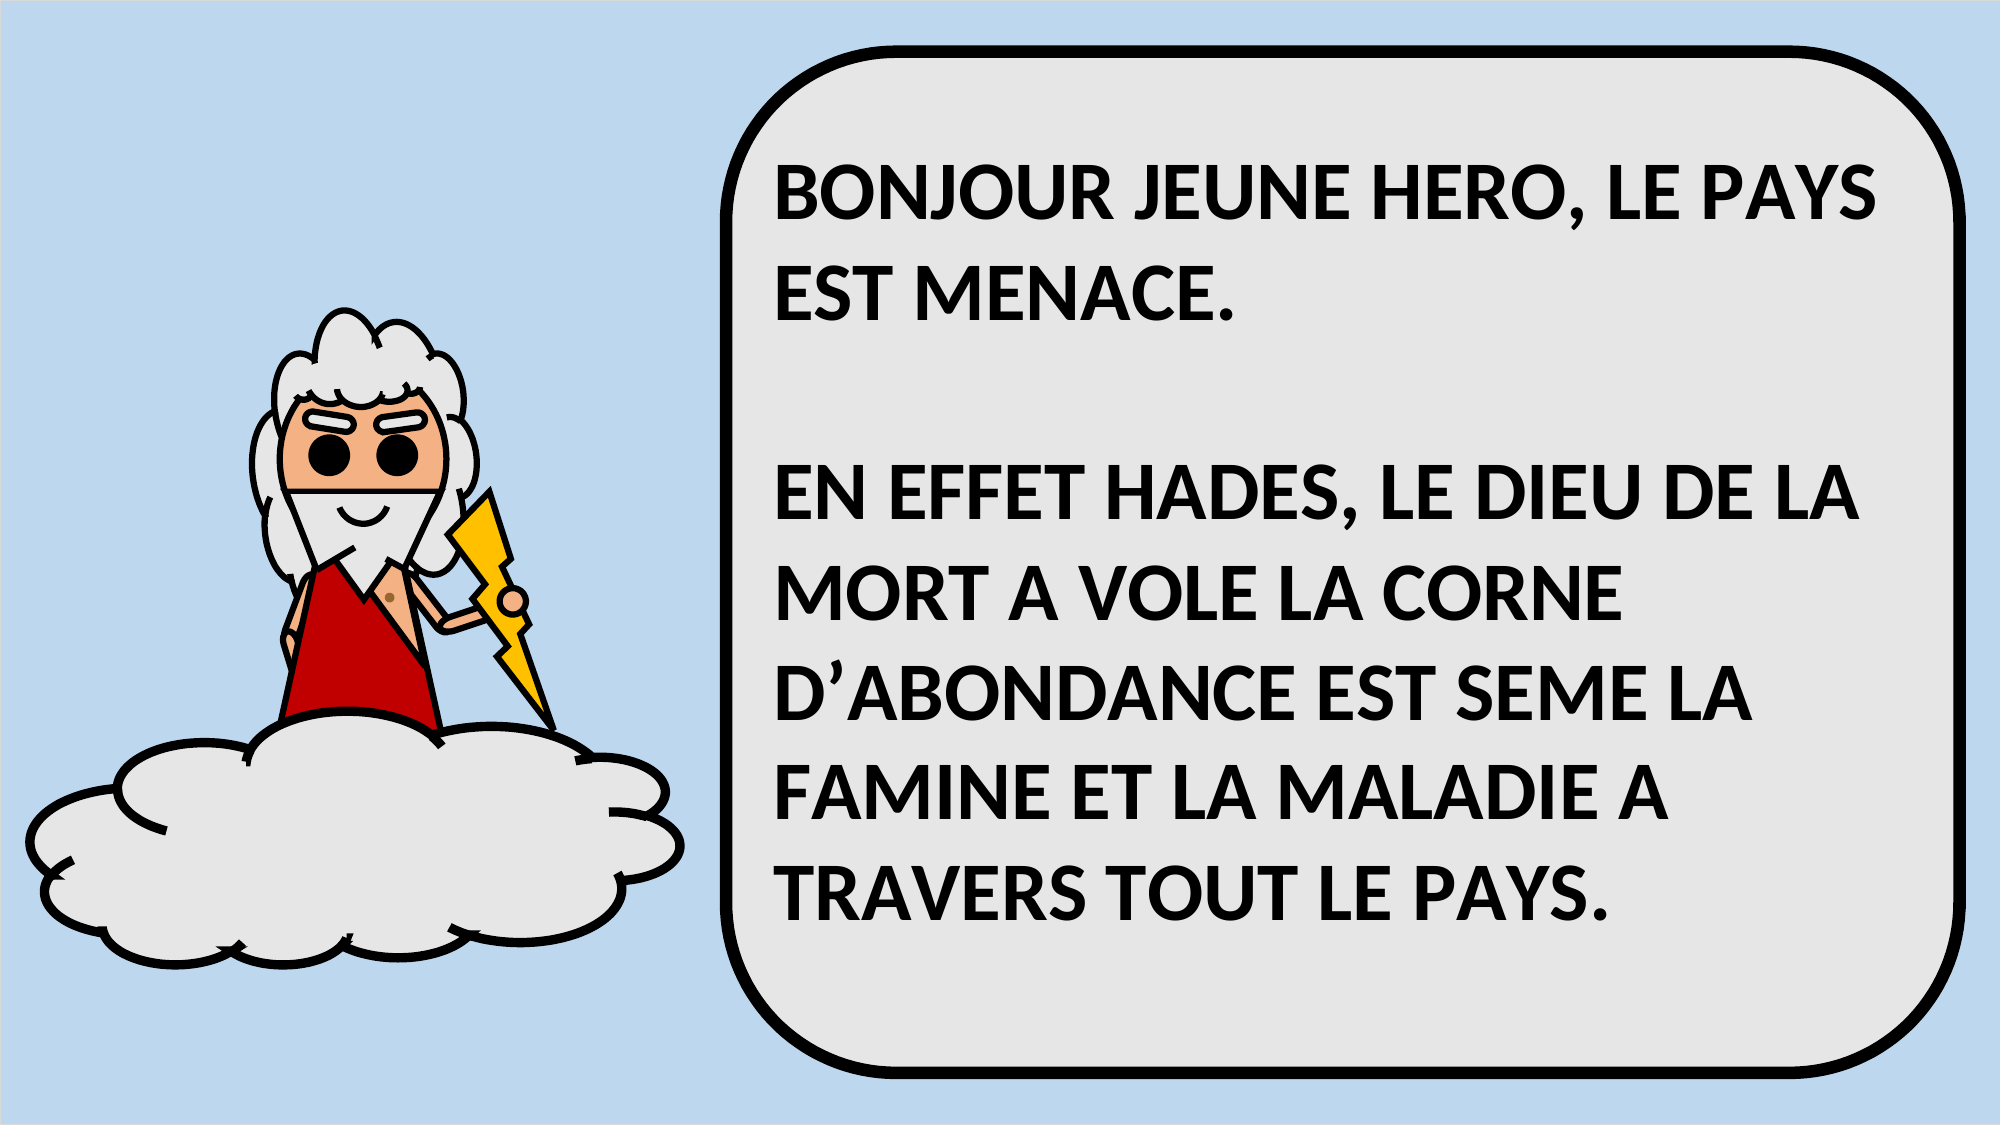

BONJOUR JEUNE HERO, LE PAYS EST MENACE.
EN EFFET HADES, LE DIEU DE LA MORT A VOLE LA CORNE D’ABONDANCE EST SEME LA FAMINE ET LA MALADIE A TRAVERS TOUT LE PAYS.